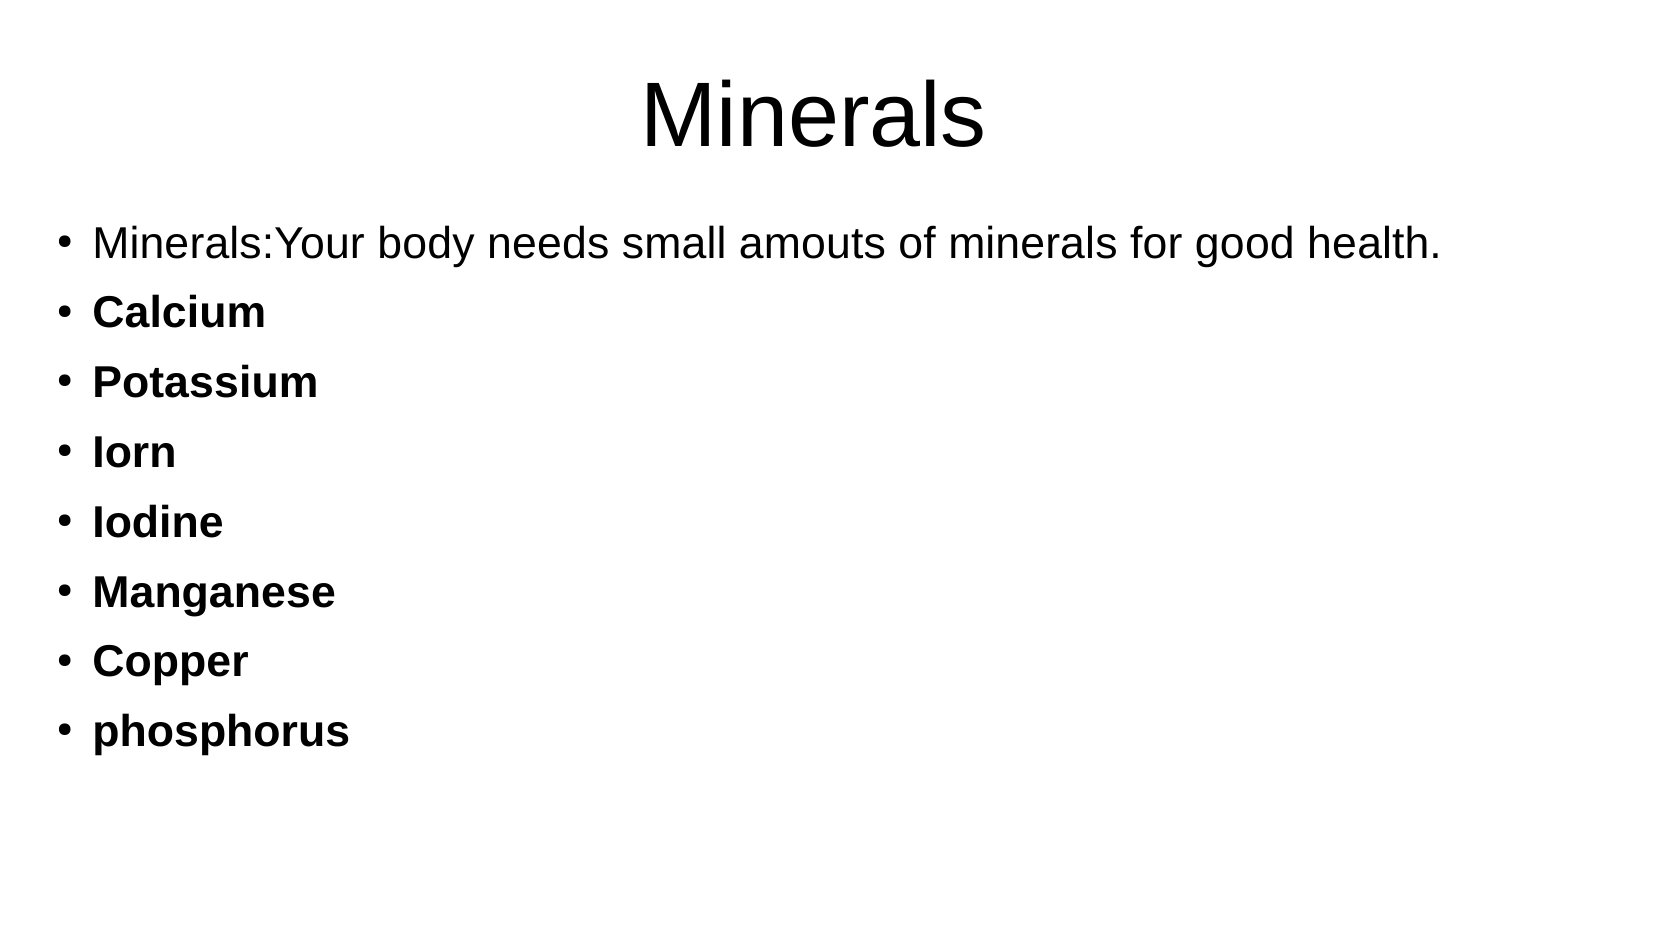

# Minerals
Minerals:Your body needs small amouts of minerals for good health.
Calcium
Potassium
Iorn
Iodine
Manganese
Copper
phosphorus